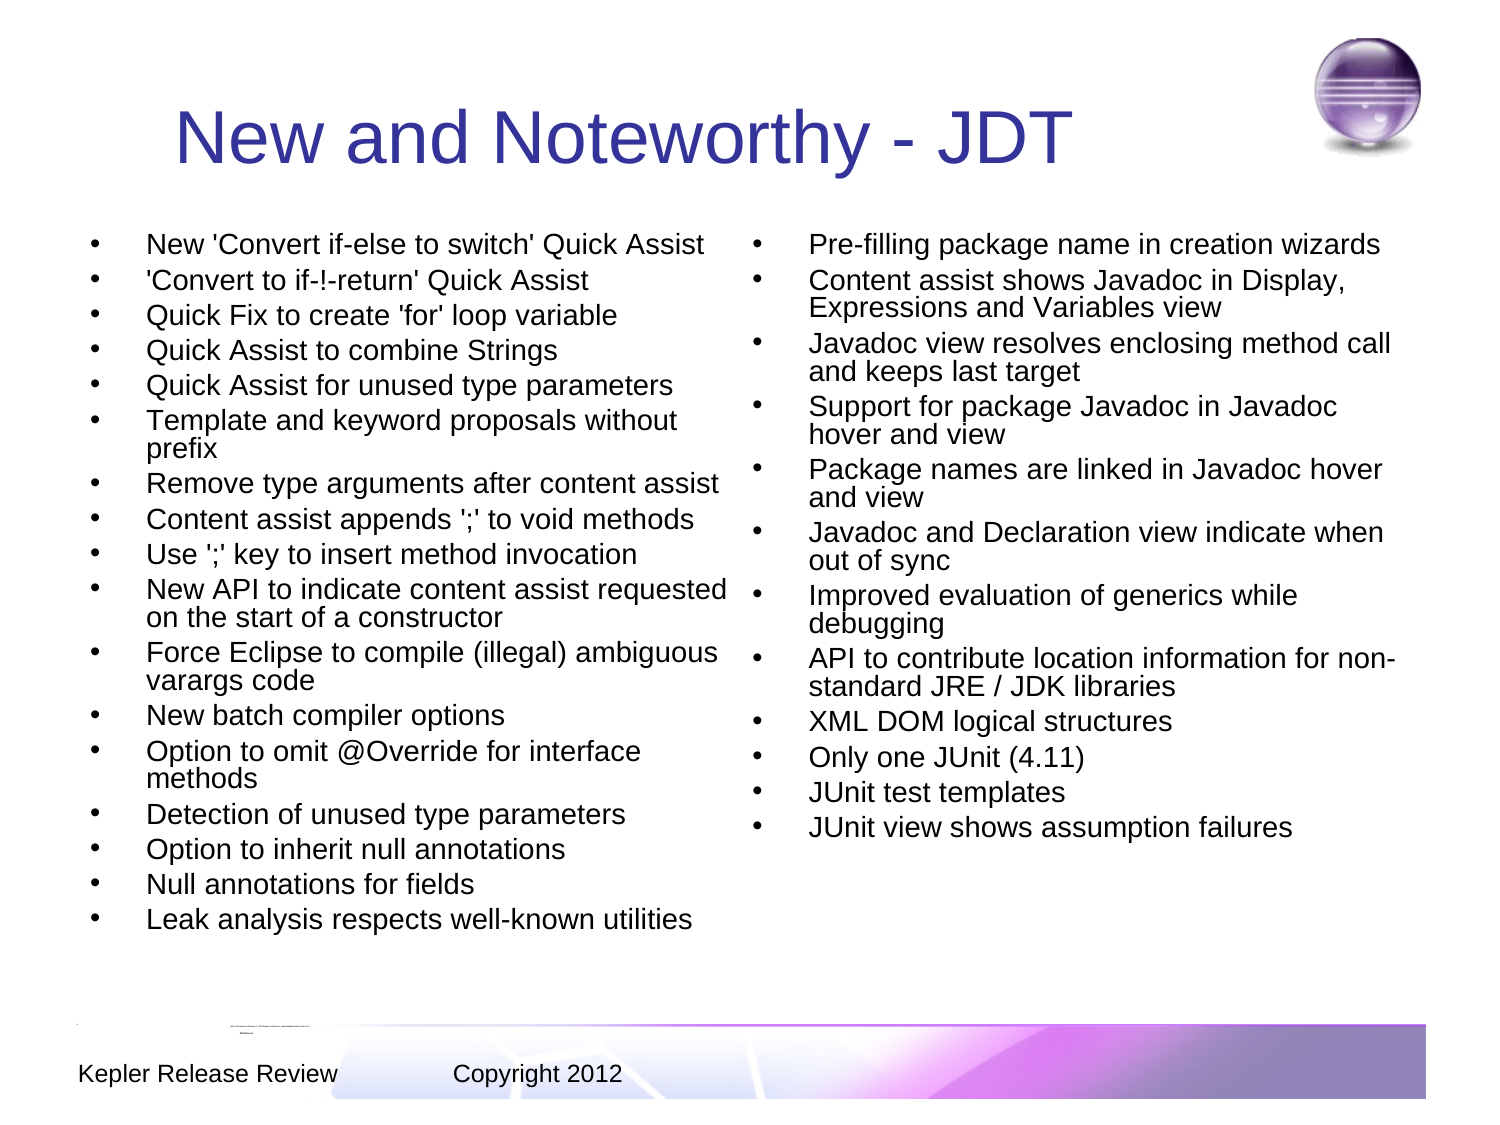

# New and Noteworthy - JDT
New 'Convert if-else to switch' Quick Assist
'Convert to if-!-return' Quick Assist
Quick Fix to create 'for' loop variable
Quick Assist to combine Strings
Quick Assist for unused type parameters
Template and keyword proposals without prefix
Remove type arguments after content assist
Content assist appends ';' to void methods
Use ';' key to insert method invocation
New API to indicate content assist requested on the start of a constructor
Force Eclipse to compile (illegal) ambiguous varargs code
New batch compiler options
Option to omit @Override for interface methods
Detection of unused type parameters
Option to inherit null annotations
Null annotations for fields
Leak analysis respects well-known utilities
Pre-filling package name in creation wizards
Content assist shows Javadoc in Display, Expressions and Variables view
Javadoc view resolves enclosing method call and keeps last target
Support for package Javadoc in Javadoc hover and view
Package names are linked in Javadoc hover and view
Javadoc and Declaration view indicate when out of sync
Improved evaluation of generics while debugging
API to contribute location information for non-standard JRE / JDK libraries
XML DOM logical structures
Only one JUnit (4.11)
JUnit test templates
JUnit view shows assumption failures
6
Copyright 2012